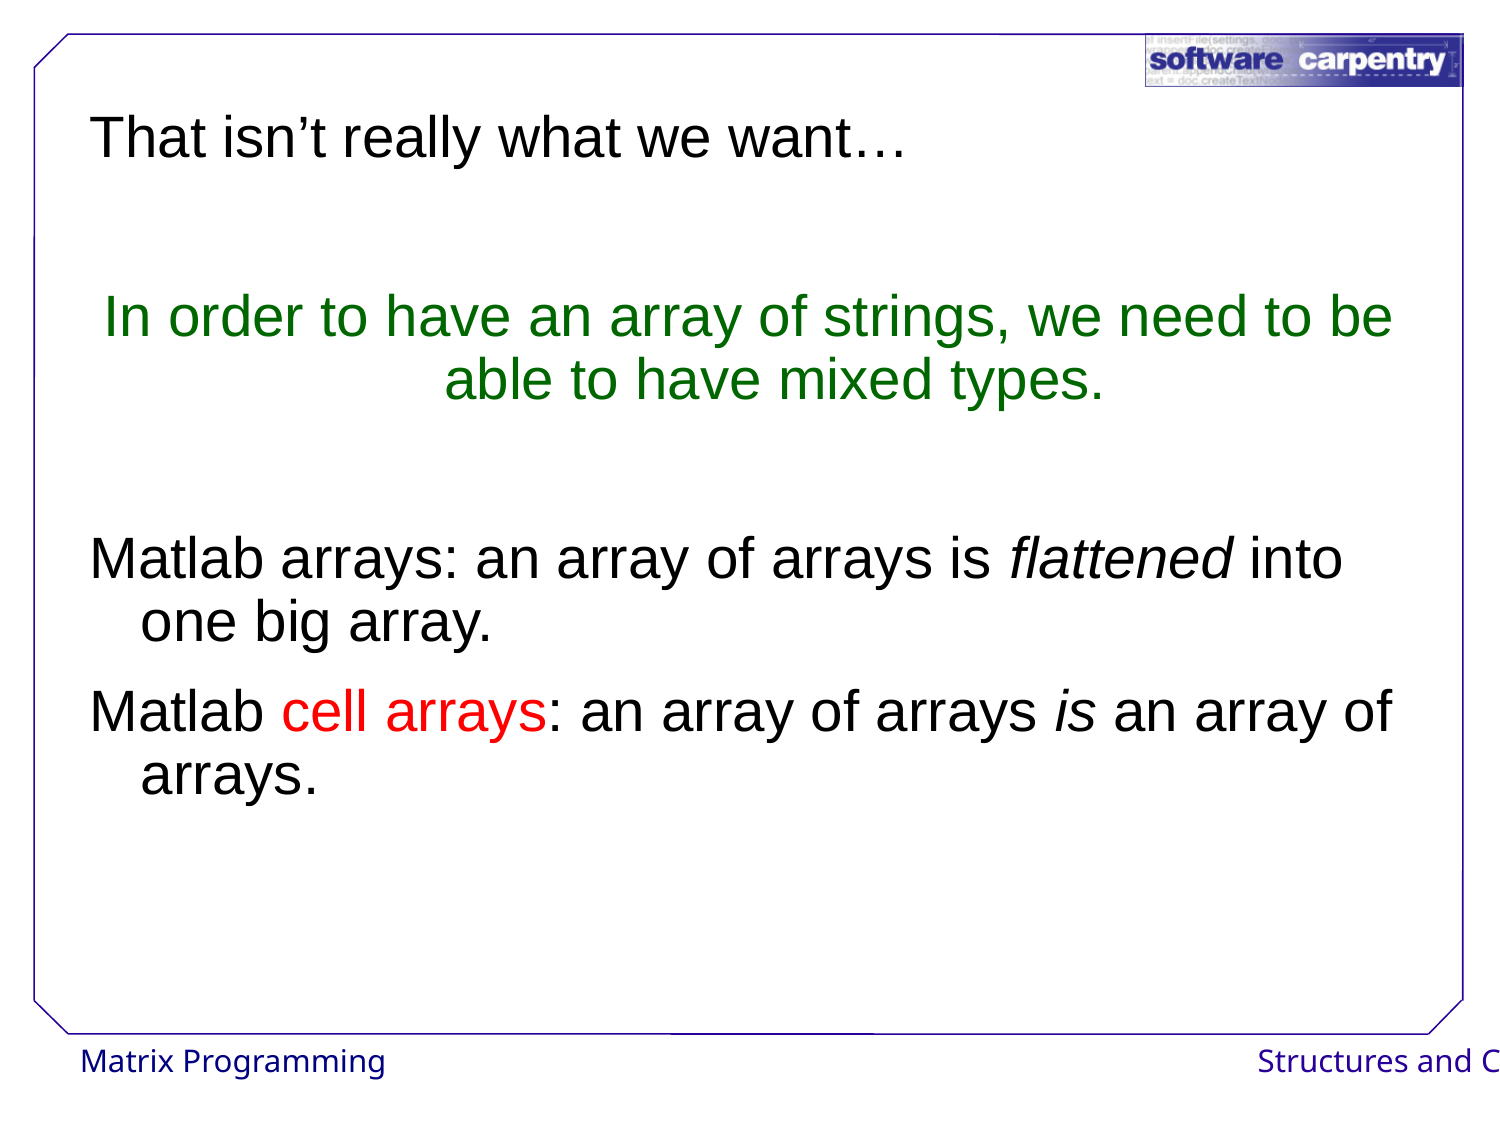

# That isn’t really what we want…
In order to have an array of strings, we need to be able to have mixed types.
Matlab arrays: an array of arrays is flattened into one big array.
Matlab cell arrays: an array of arrays is an array of arrays.